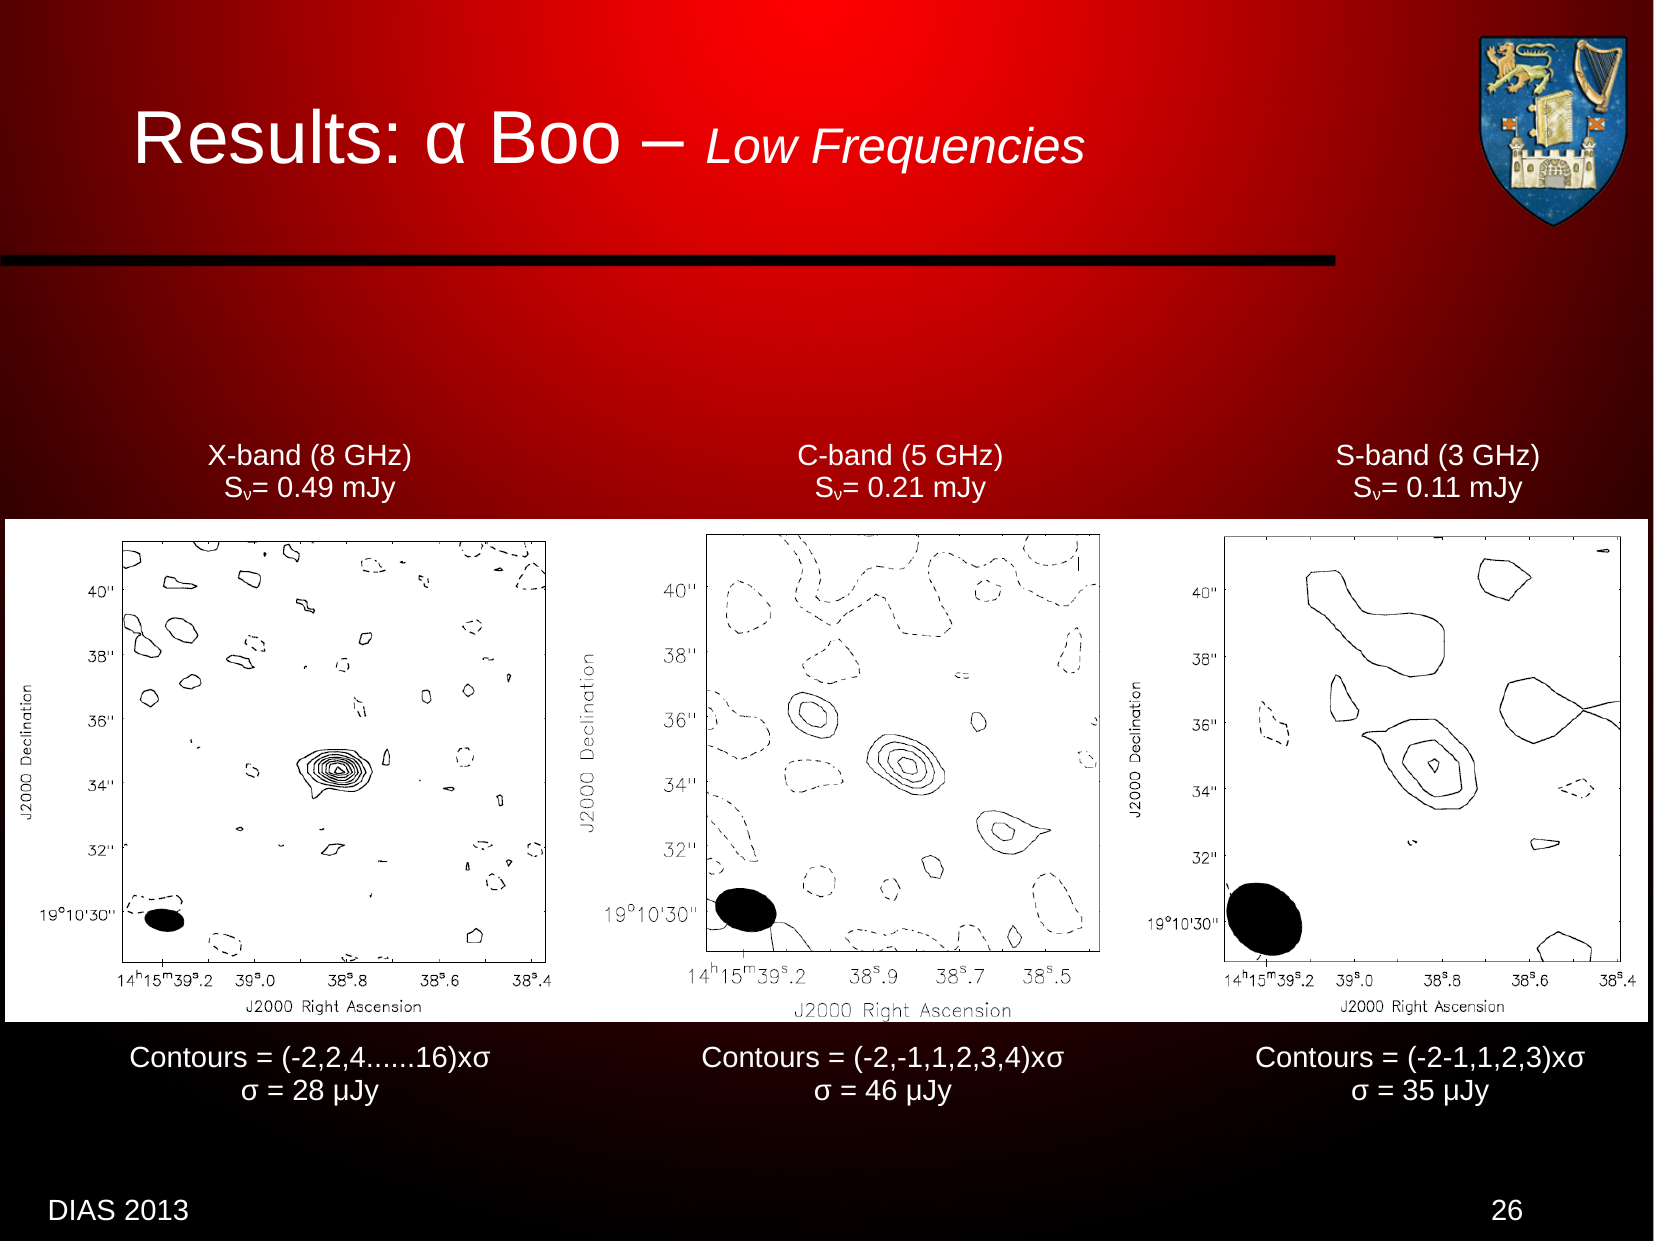

Results: α Boo – Low Frequencies
X-band (8 GHz)
Sν= 0.49 mJy
C-band (5 GHz)
Sν= 0.21 mJy
S-band (3 GHz)
Sν= 0.11 mJy
Contours = (-2,2,4......16)xσ
σ = 28 μJy
Contours = (-2,-1,1,2,3,4)xσ
σ = 46 μJy
Contours = (-2-1,1,2,3)xσ
σ = 35 μJy
October 3-5 2012
Radio
 DIAS 2013					 	 		 										26